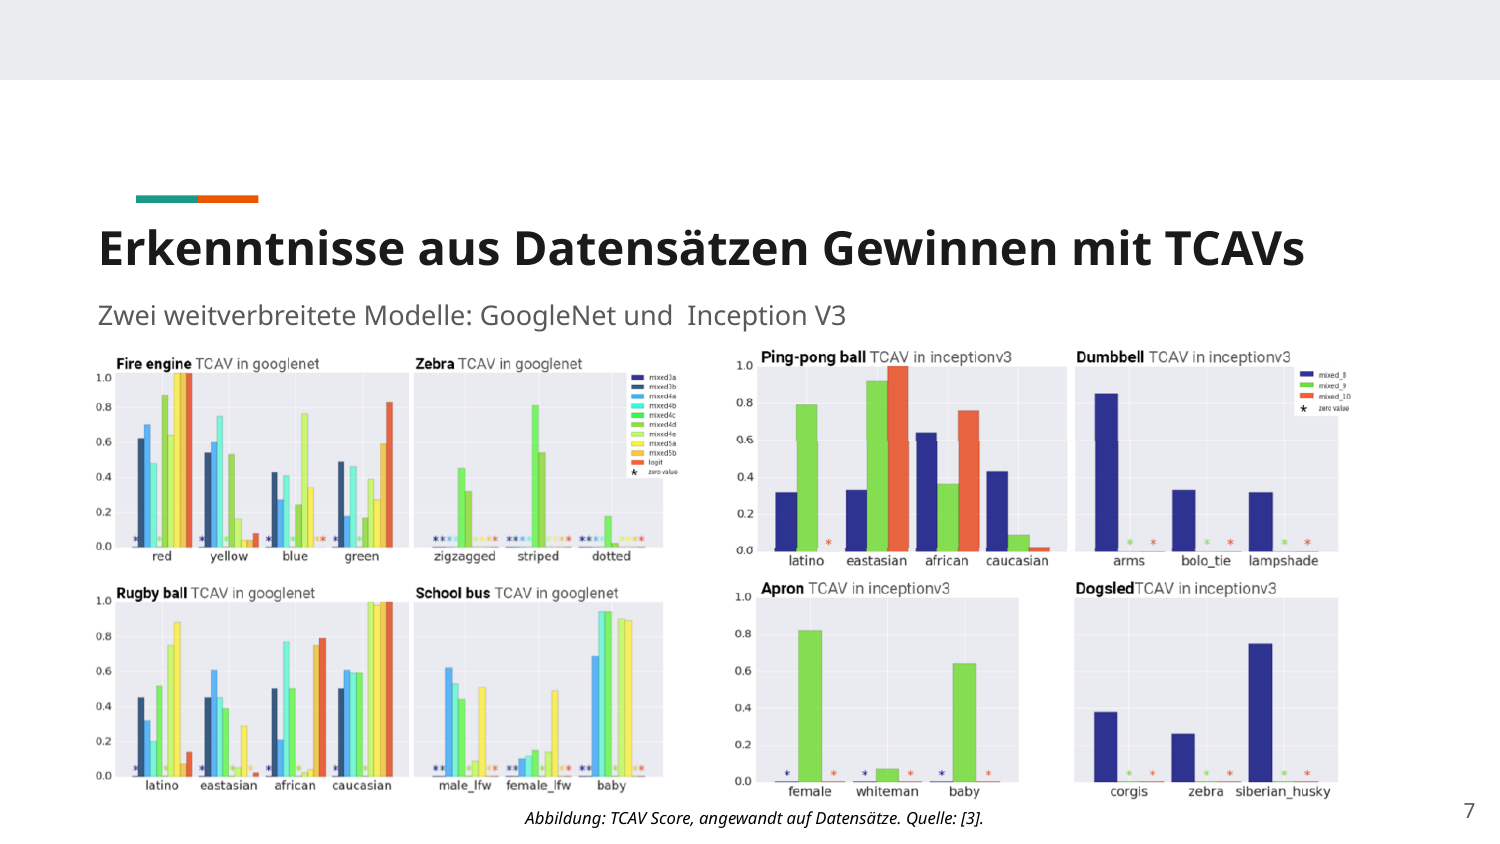

# Erkenntnisse aus Datensätzen Gewinnen mit TCAVs
Zwei weitverbreitete Modelle: GoogleNet und Inception V3
Abbildung: TCAV Score, angewandt auf Datensätze. Quelle: [3].